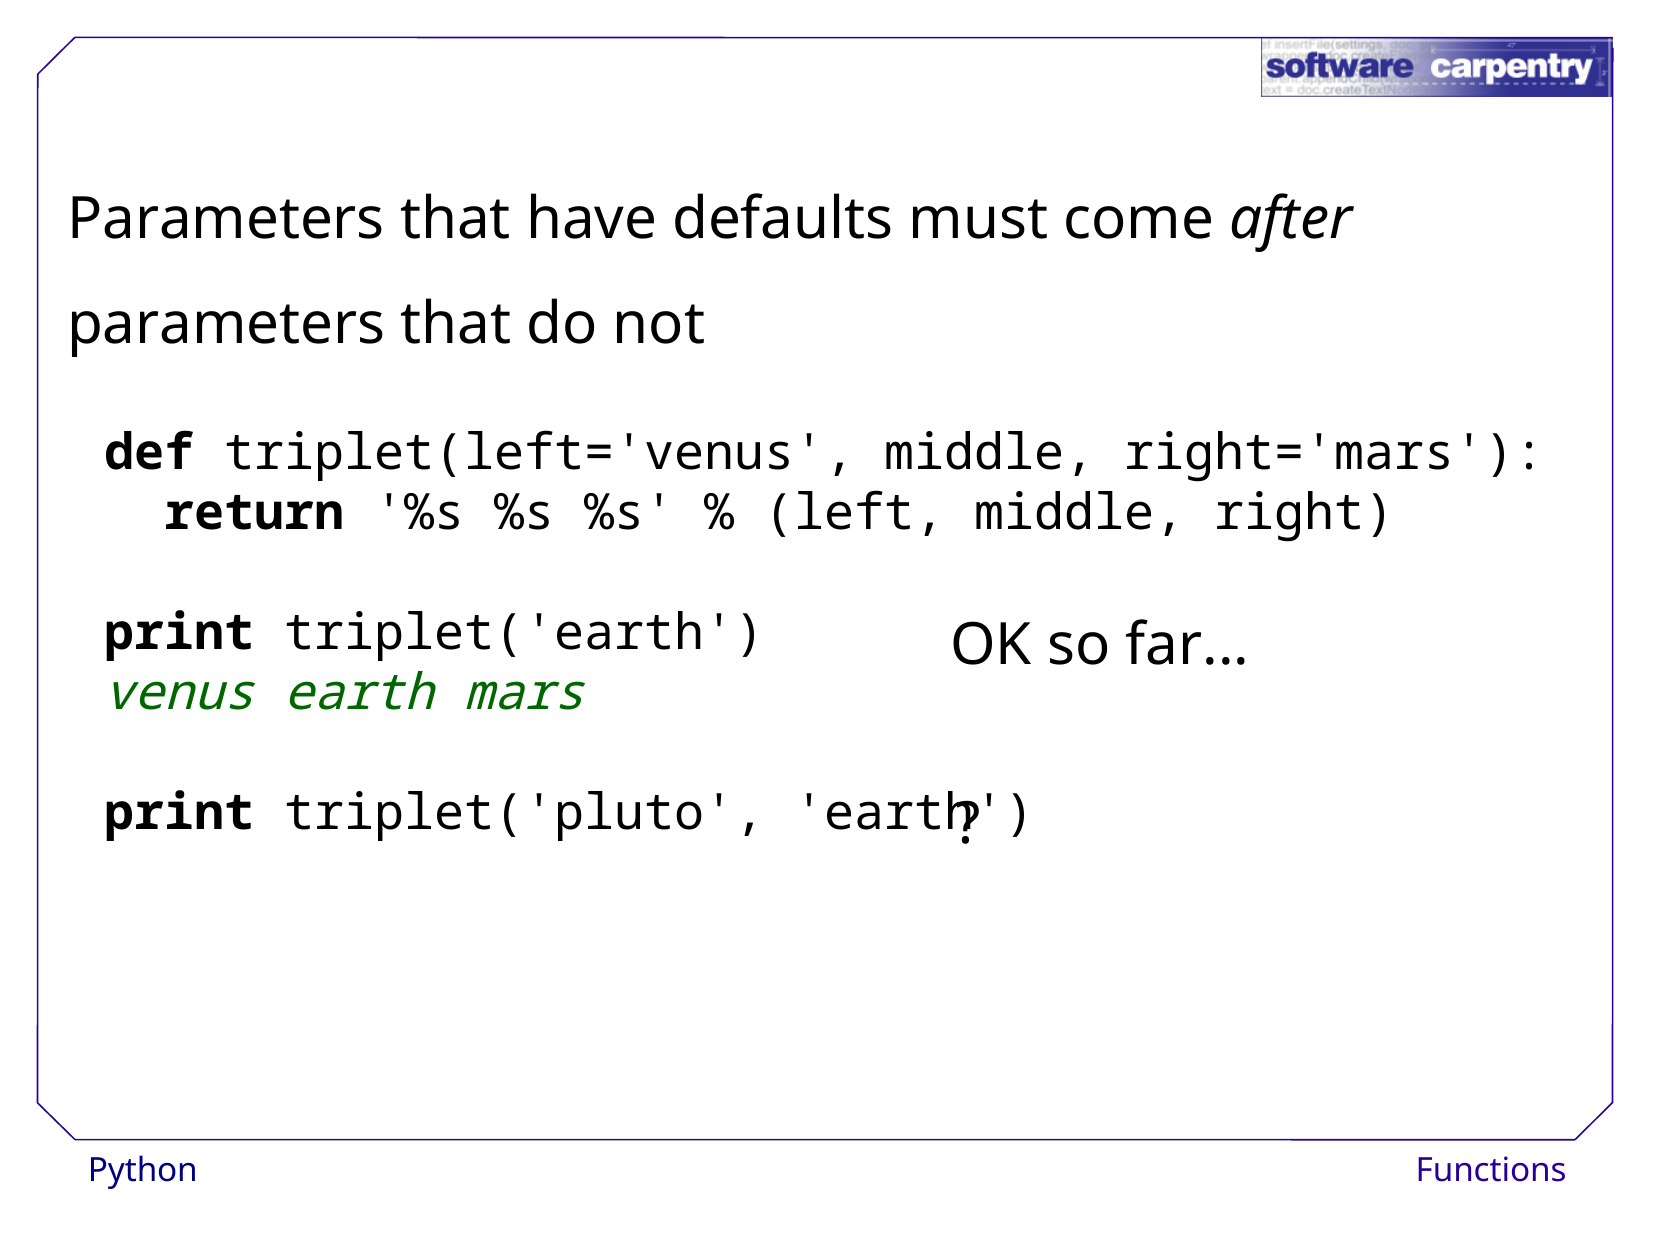

Parameters that have defaults must come after
parameters that do not
def triplet(left='venus', middle, right='mars'):
 return '%s %s %s' % (left, middle, right)
print triplet('earth')
venus earth mars
print triplet('pluto', 'earth')
OK so far...
?